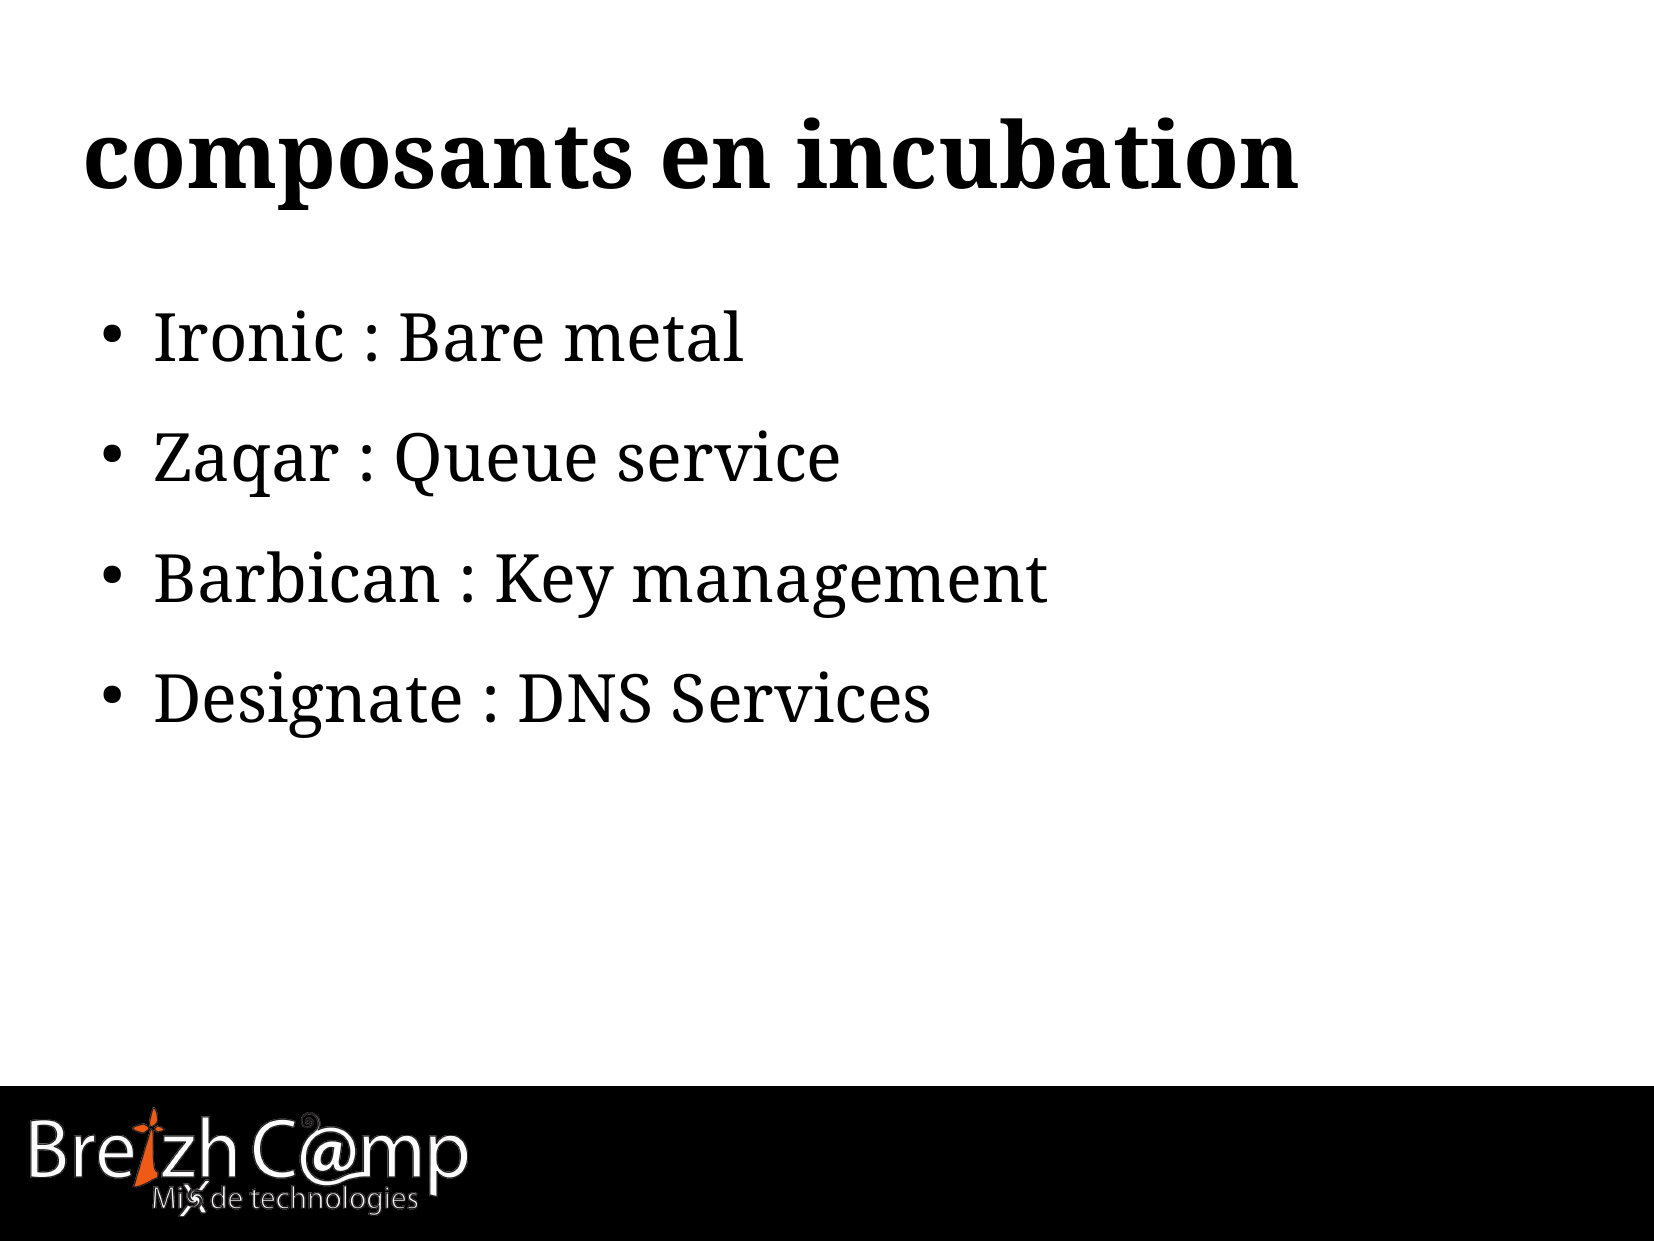

# composants en incubation
Ironic : Bare metal
Zaqar : Queue service
Barbican : Key management
Designate : DNS Services